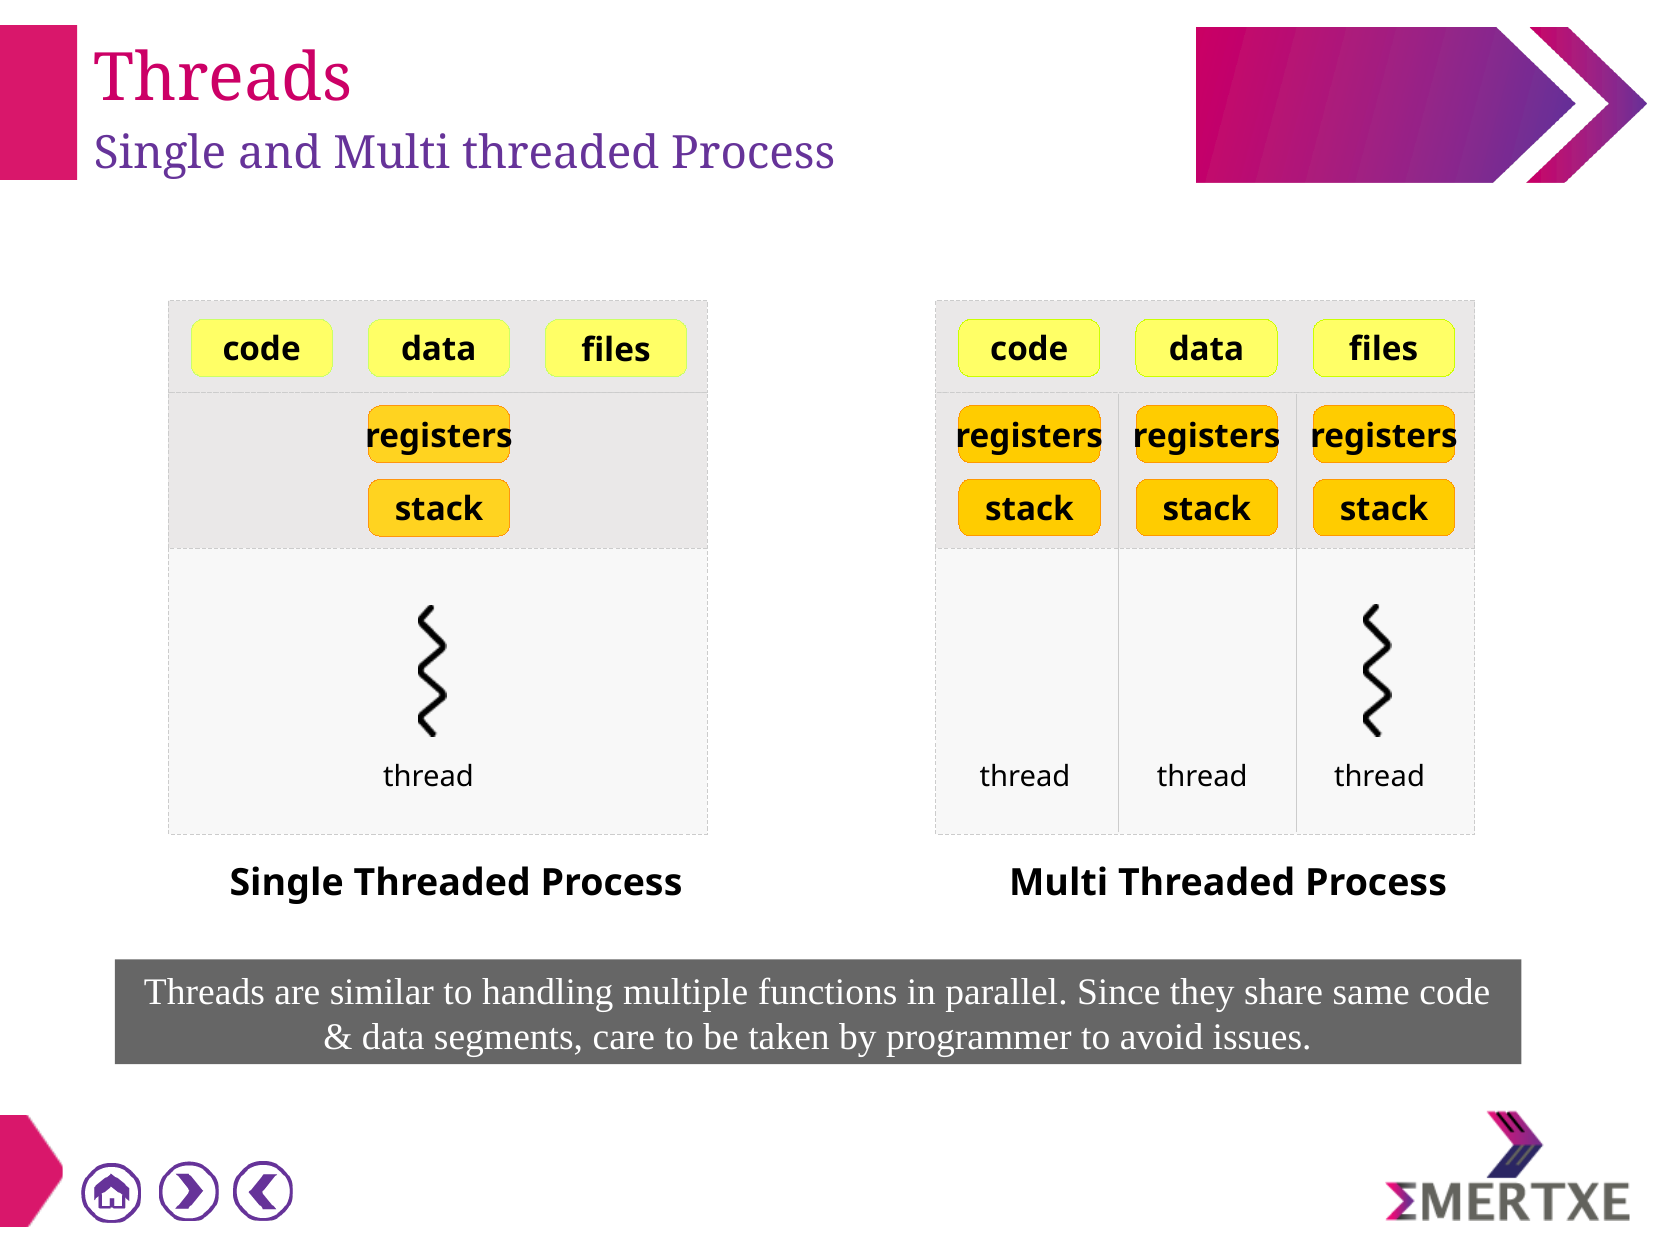

# Threads Single and Multi threaded Process
code
data
files
registers
registers
registers
stack
stack
stack
thread
thread
thread
code
data
files
registers
stack
thread
Multi Threaded Process
Single Threaded Process
Threads are similar to handling multiple functions in parallel. Since they share same code & data segments, care to be taken by programmer to avoid issues.